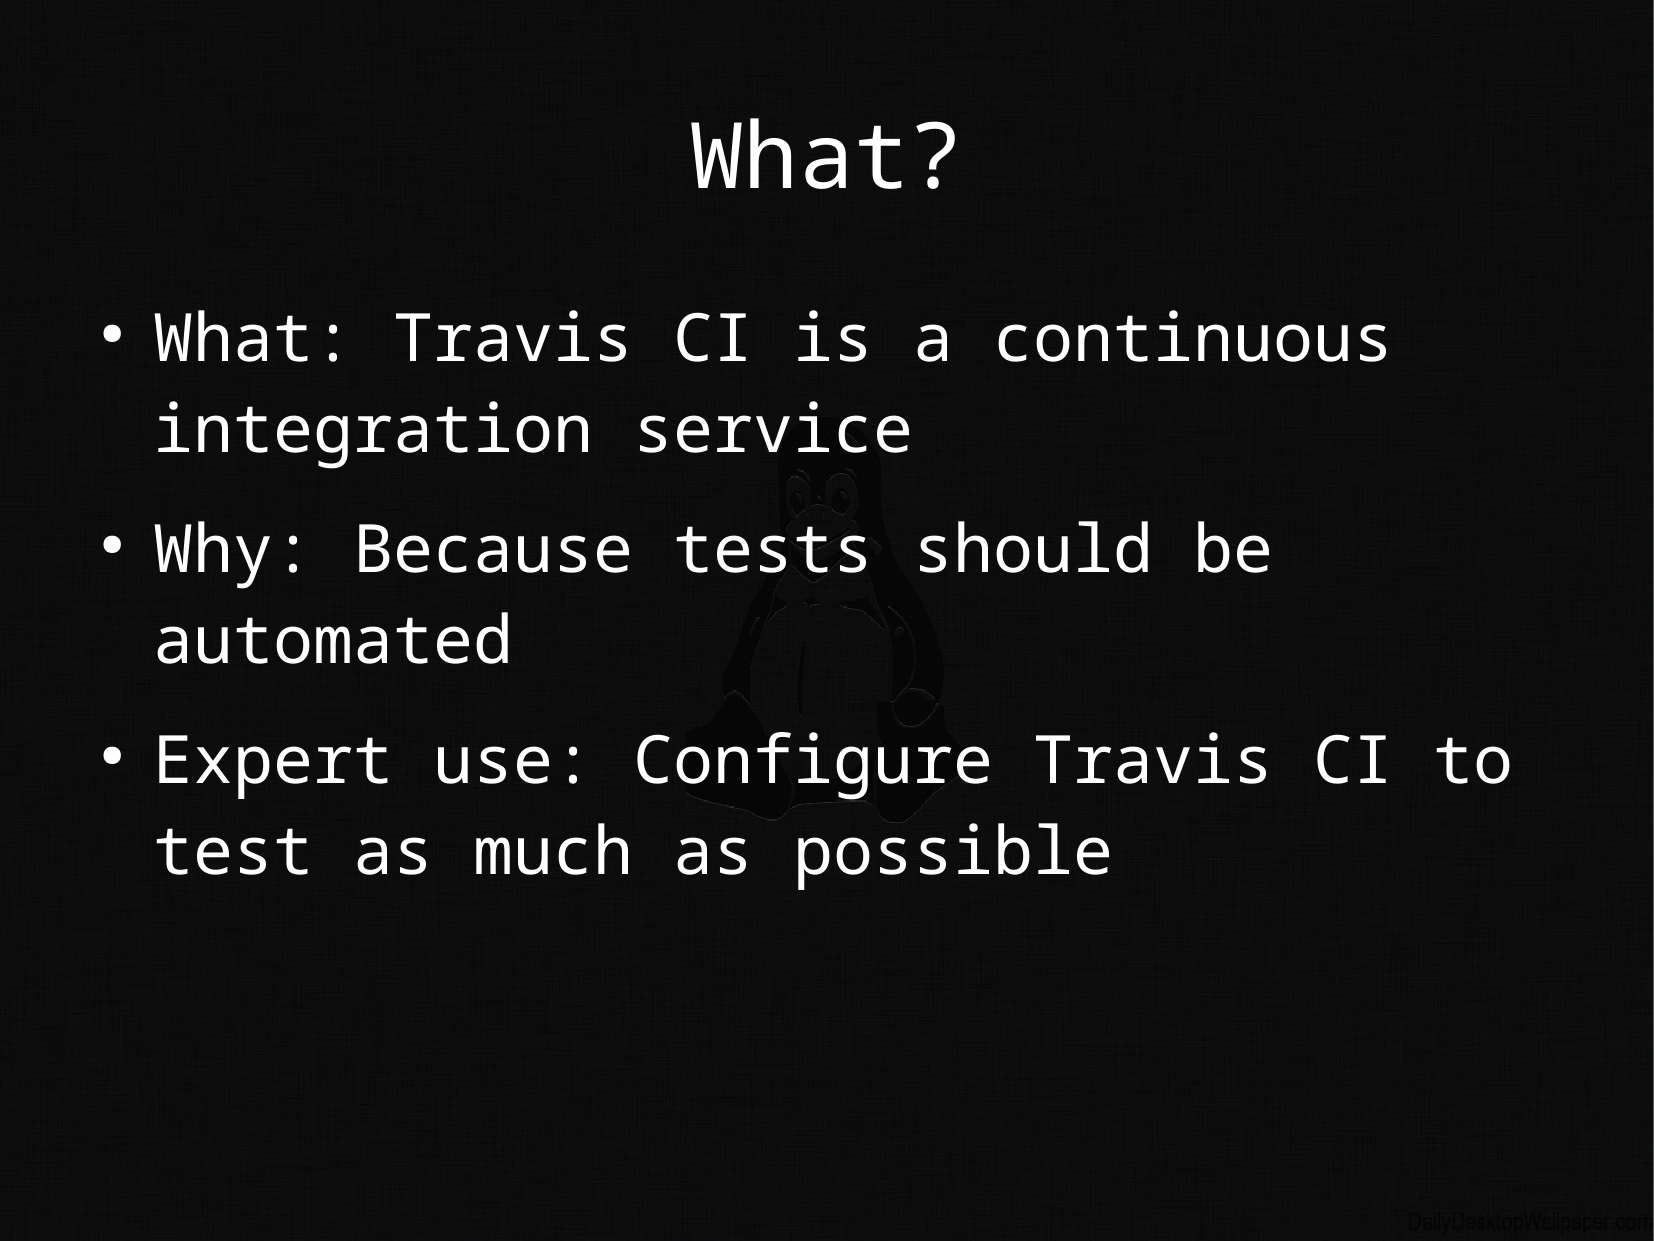

# What?
What: Travis CI is a continuous integration service
Why: Because tests should be automated
Expert use: Configure Travis CI to test as much as possible